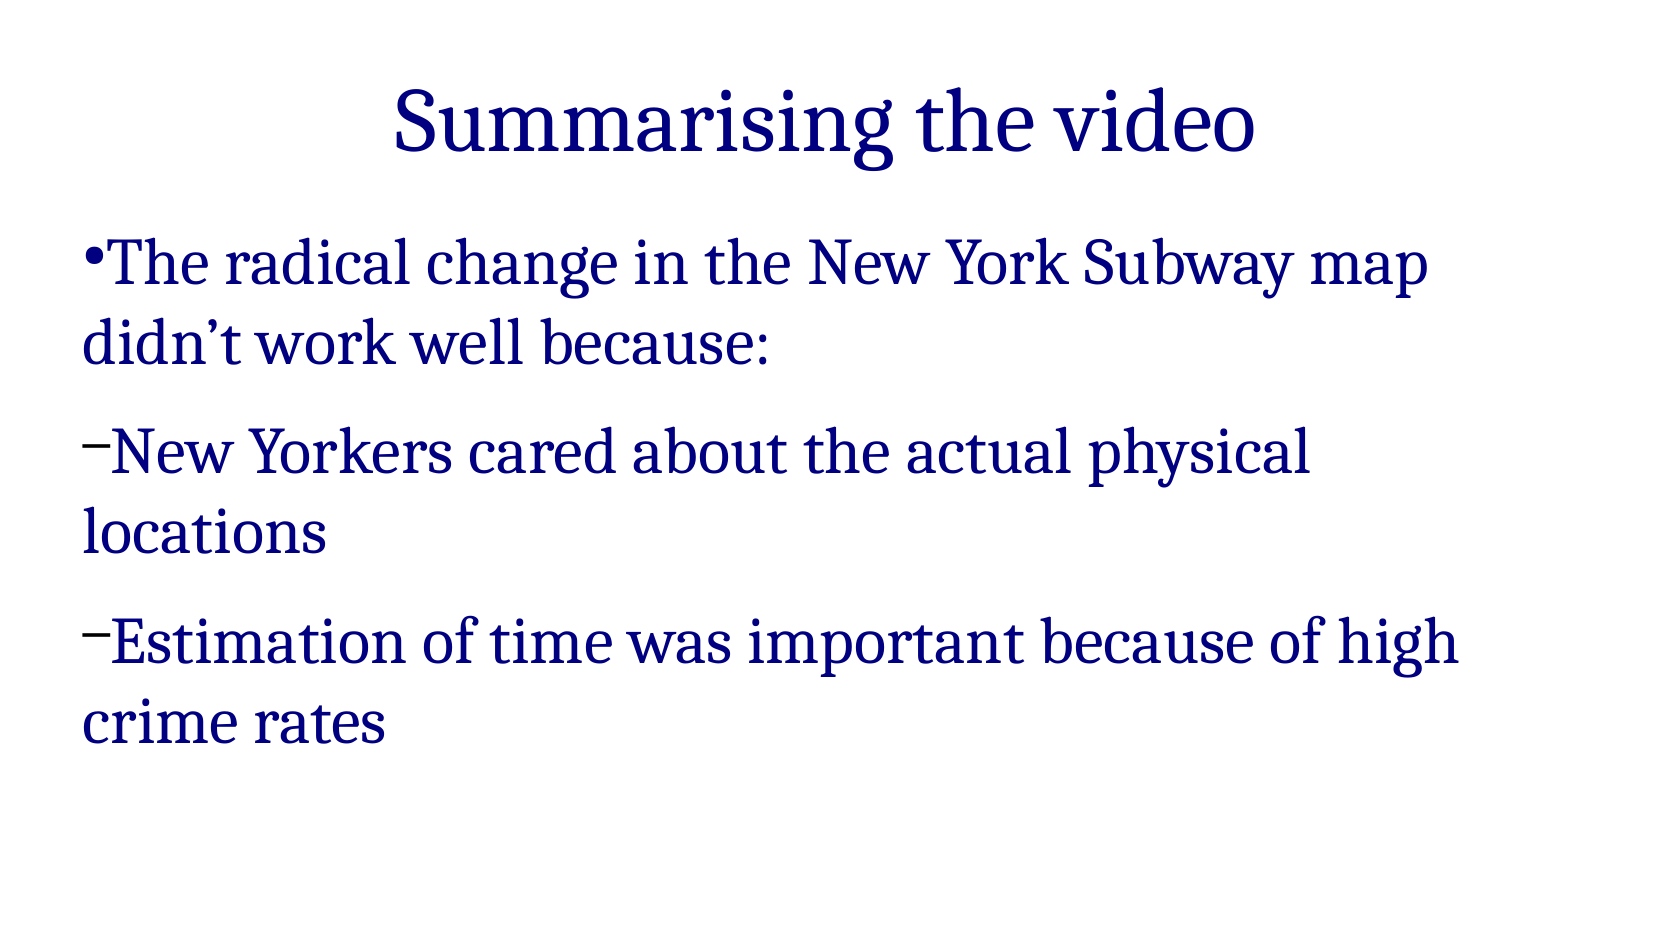

# Summarising the video
The radical change in the New York Subway map didn’t work well because:
New Yorkers cared about the actual physical locations
Estimation of time was important because of high crime rates